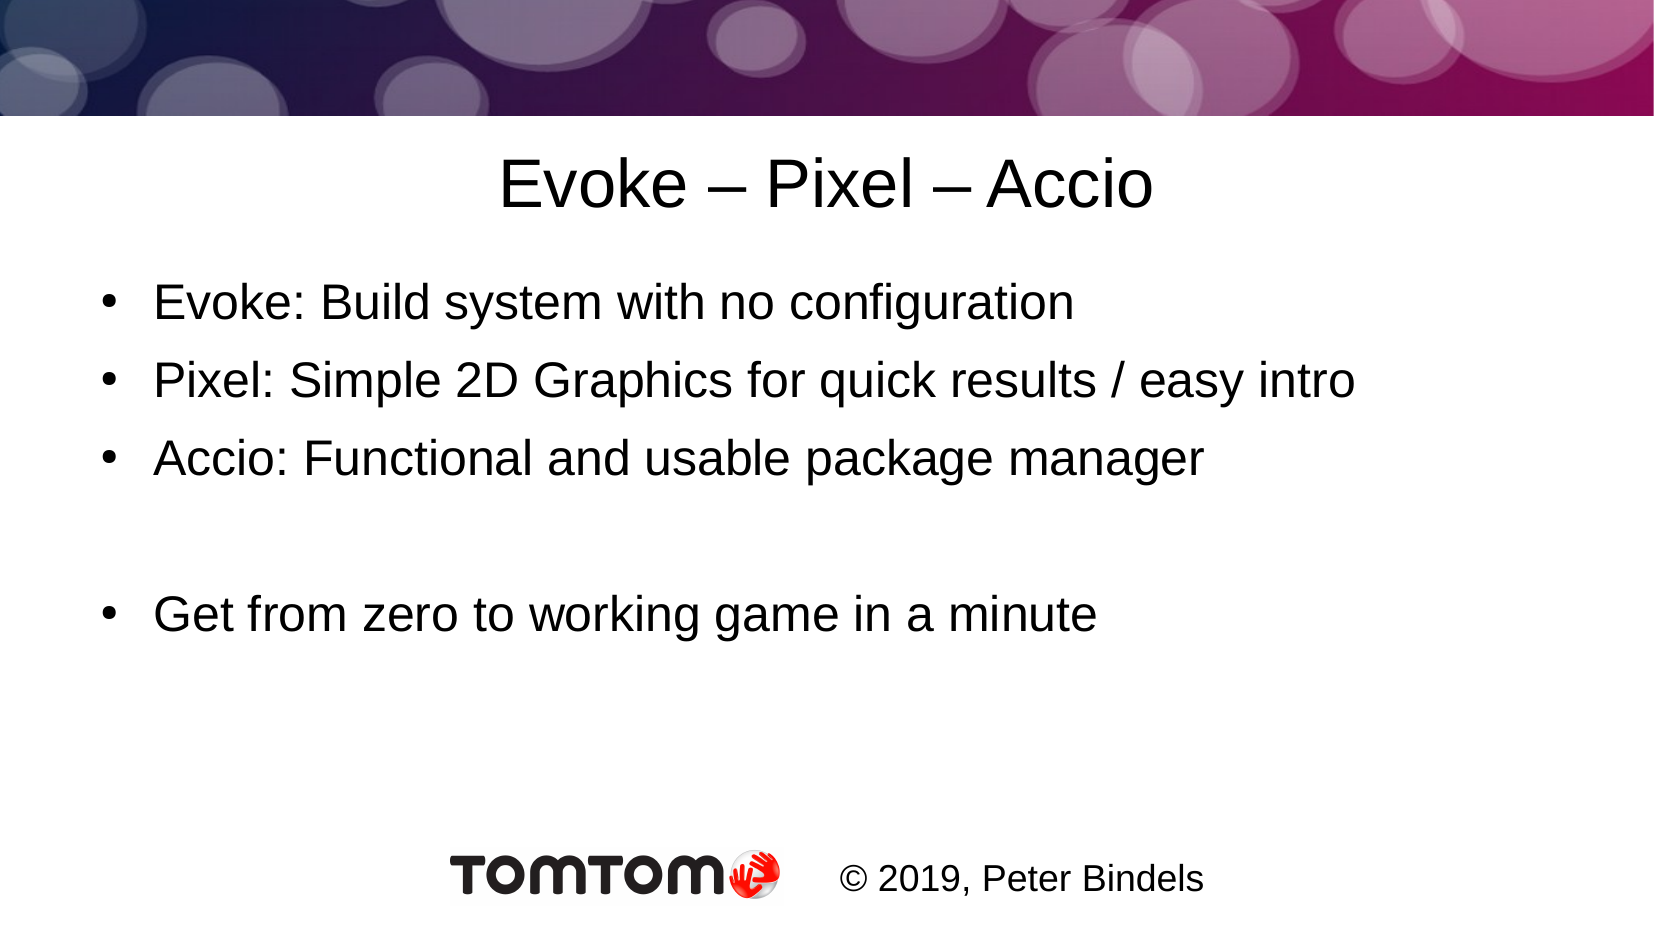

# Evoke – Pixel – Accio
Evoke: Build system with no configuration
Pixel: Simple 2D Graphics for quick results / easy intro
Accio: Functional and usable package manager
Get from zero to working game in a minute